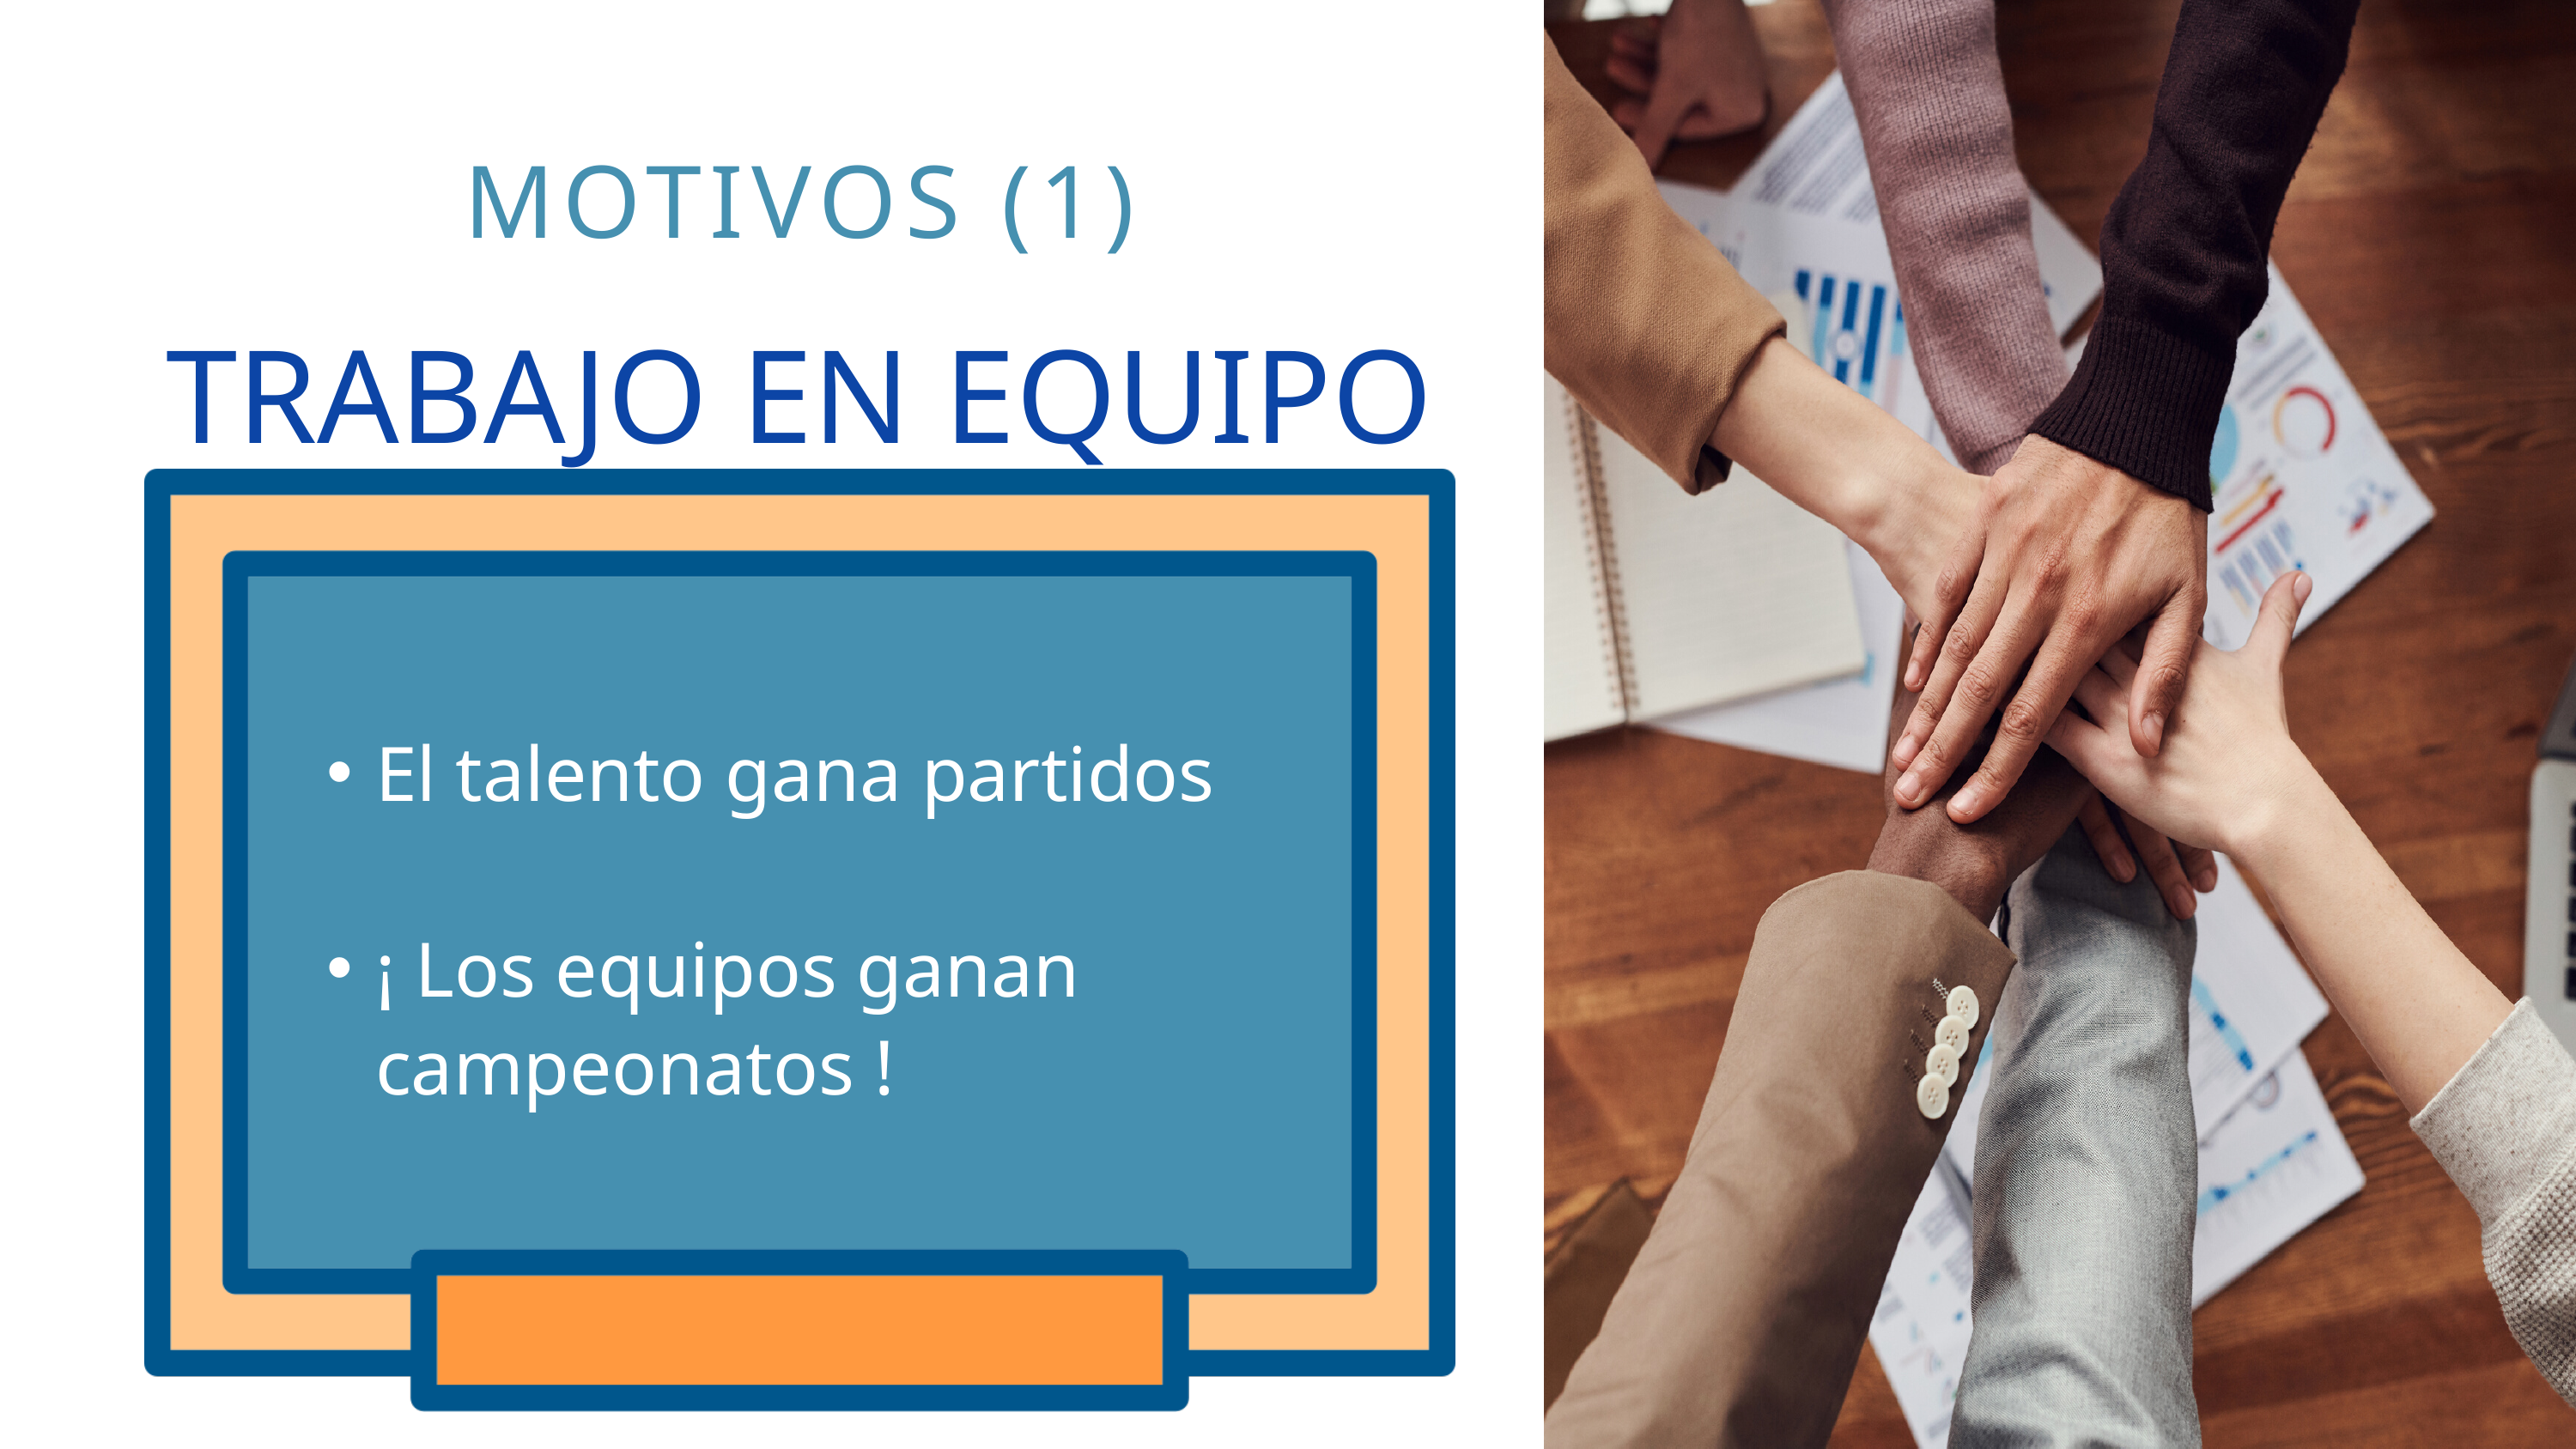

MOTIVOS (1)
TRABAJO EN EQUIPO
El talento gana partidos
¡ Los equipos ganan campeonatos !